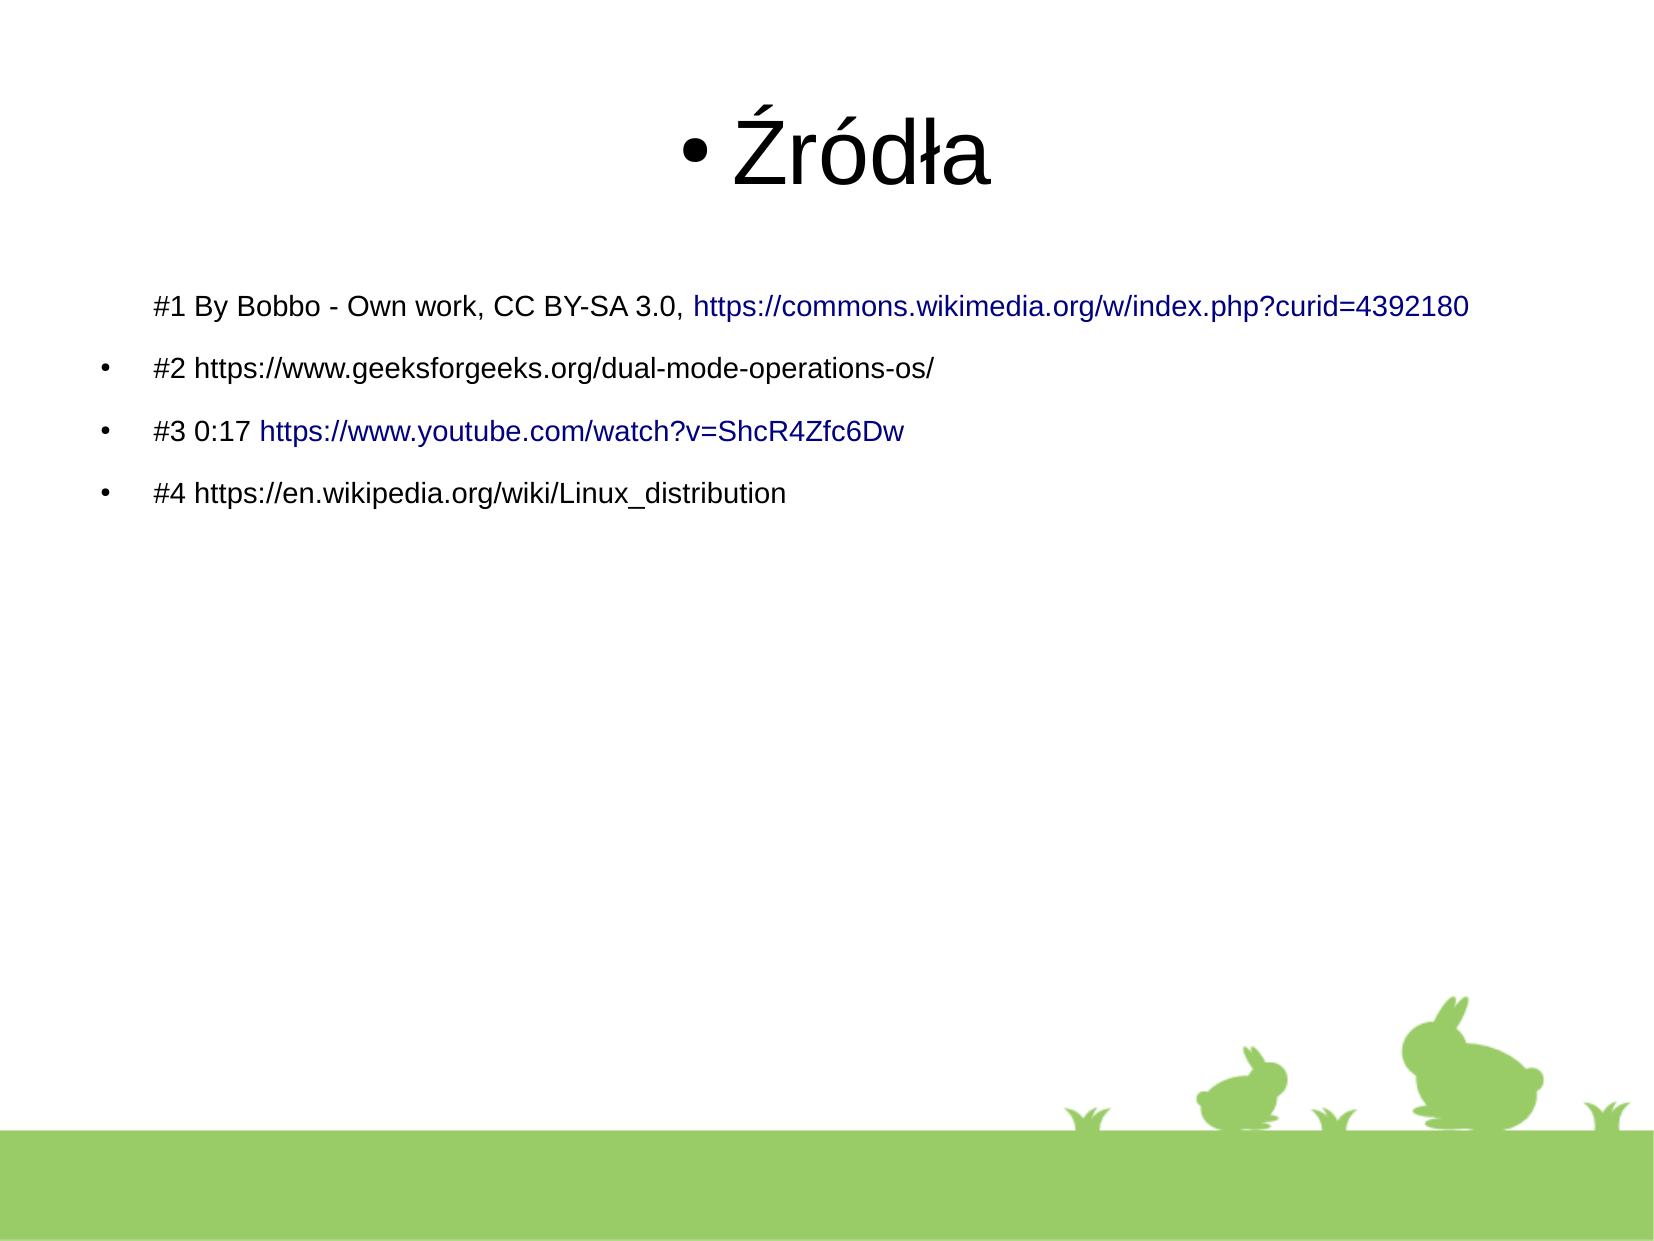

# Źródła
#1 By Bobbo - Own work, CC BY-SA 3.0, https://commons.wikimedia.org/w/index.php?curid=4392180
#2 https://www.geeksforgeeks.org/dual-mode-operations-os/
#3 0:17 https://www.youtube.com/watch?v=ShcR4Zfc6Dw
#4 https://en.wikipedia.org/wiki/Linux_distribution